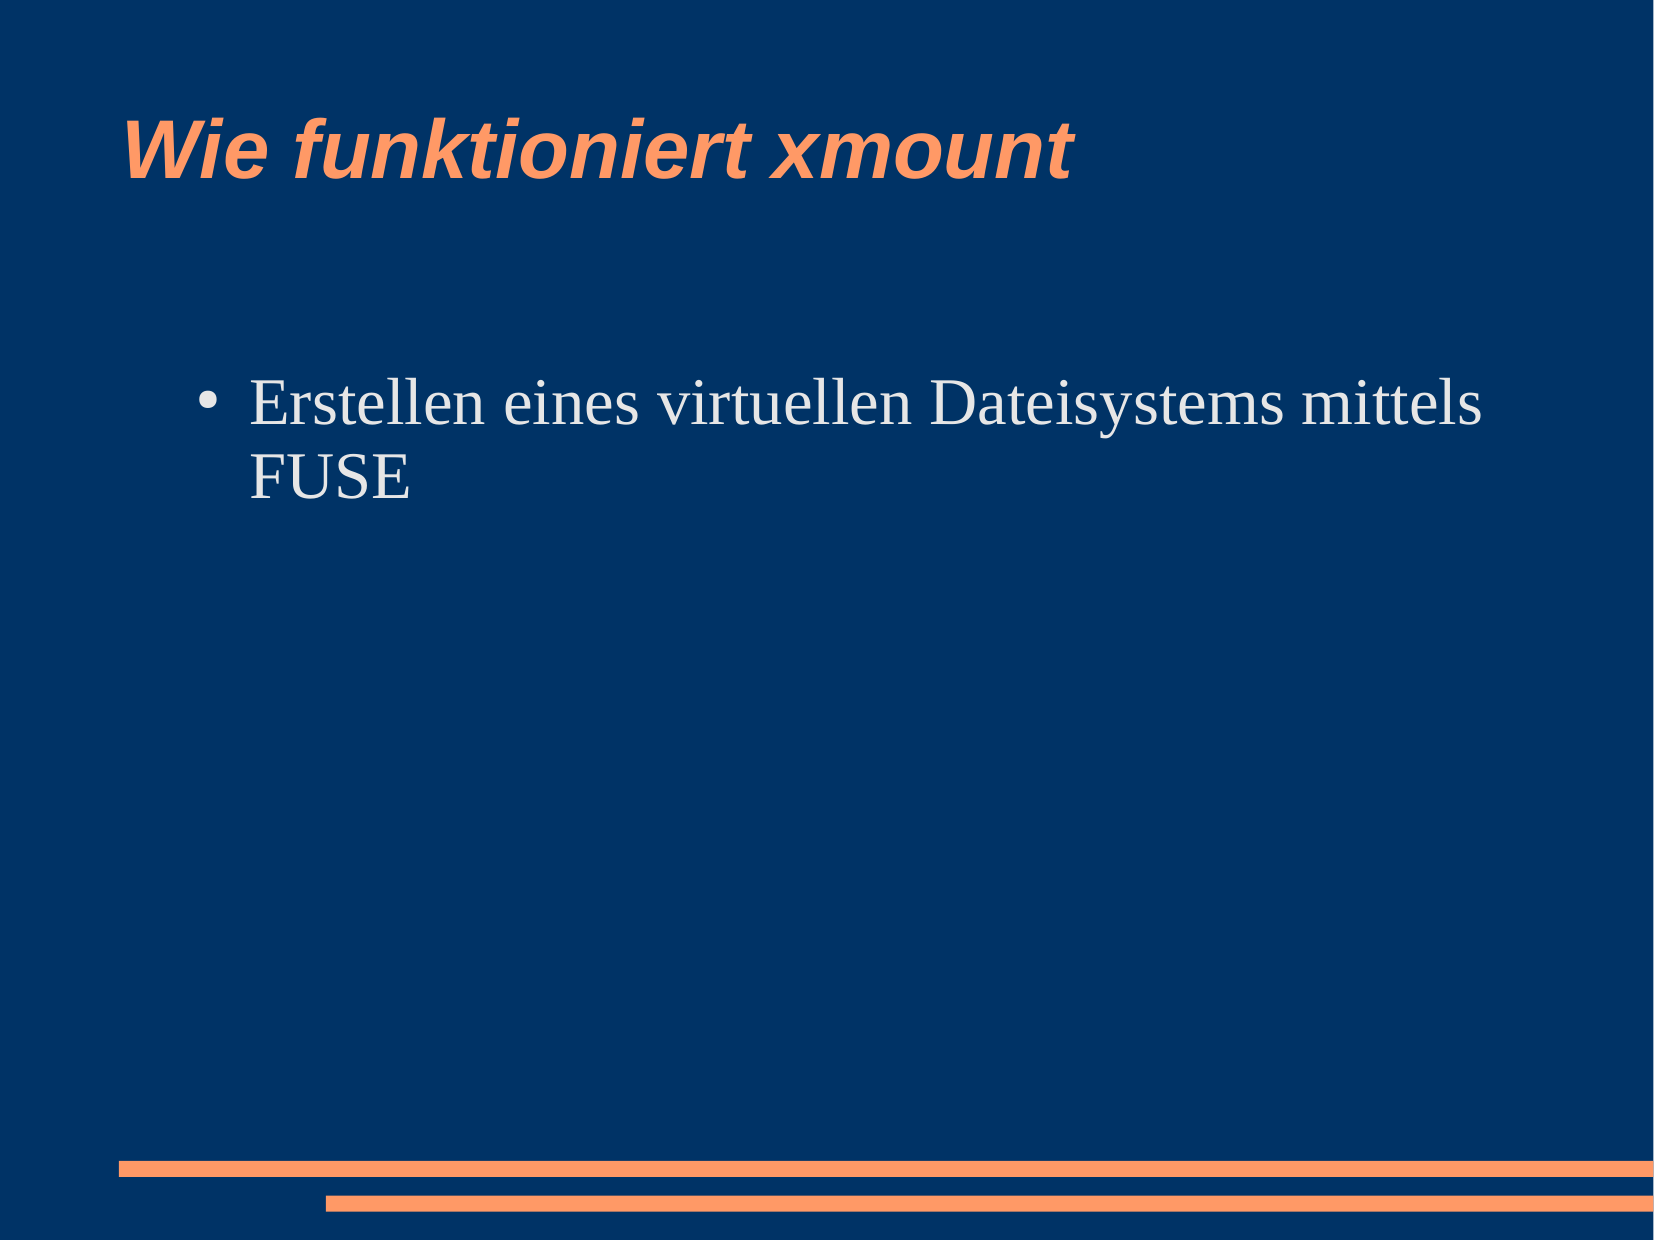

# Wie funktioniert xmount
Erstellen eines virtuellen Dateisystems mittels FUSE